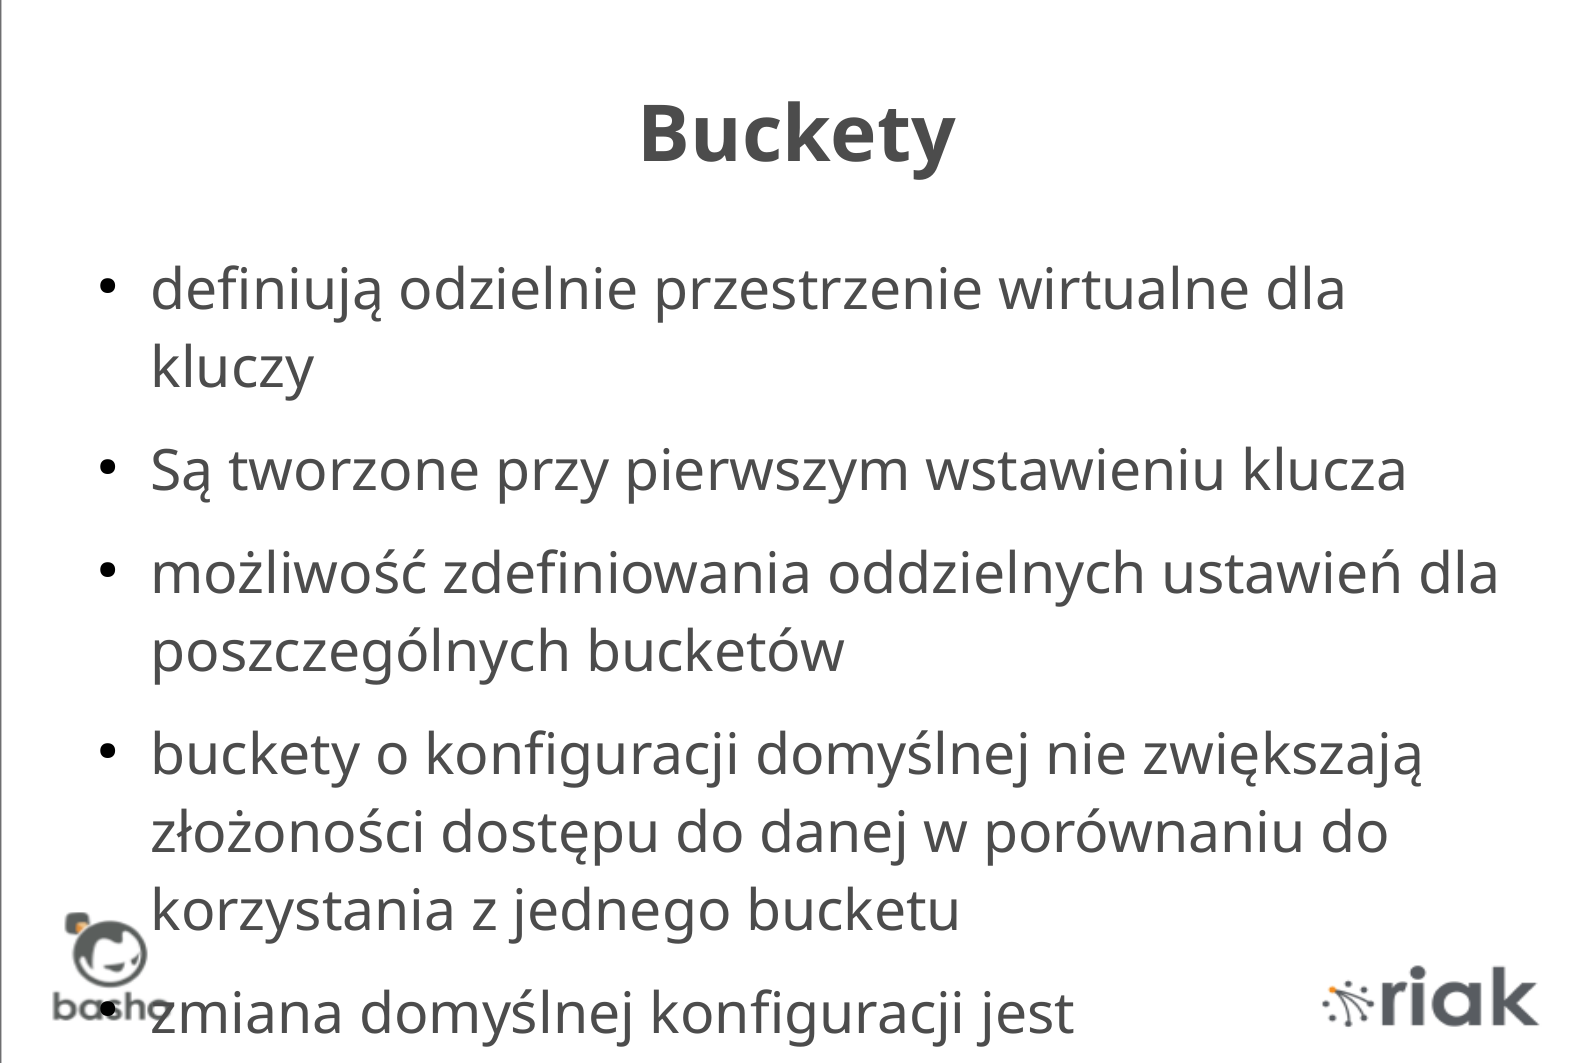

# Buckety
definiują odzielnie przestrzenie wirtualne dla kluczy
Są tworzone przy pierwszym wstawieniu klucza
możliwość zdefiniowania oddzielnych ustawień dla poszczególnych bucketów
buckety o konfiguracji domyślnej nie zwiększają złożoności dostępu do danej w porównaniu do korzystania z jednego bucketu
zmiana domyślnej konfiguracji jest rozpowszechniana do wszystkich nodów
21